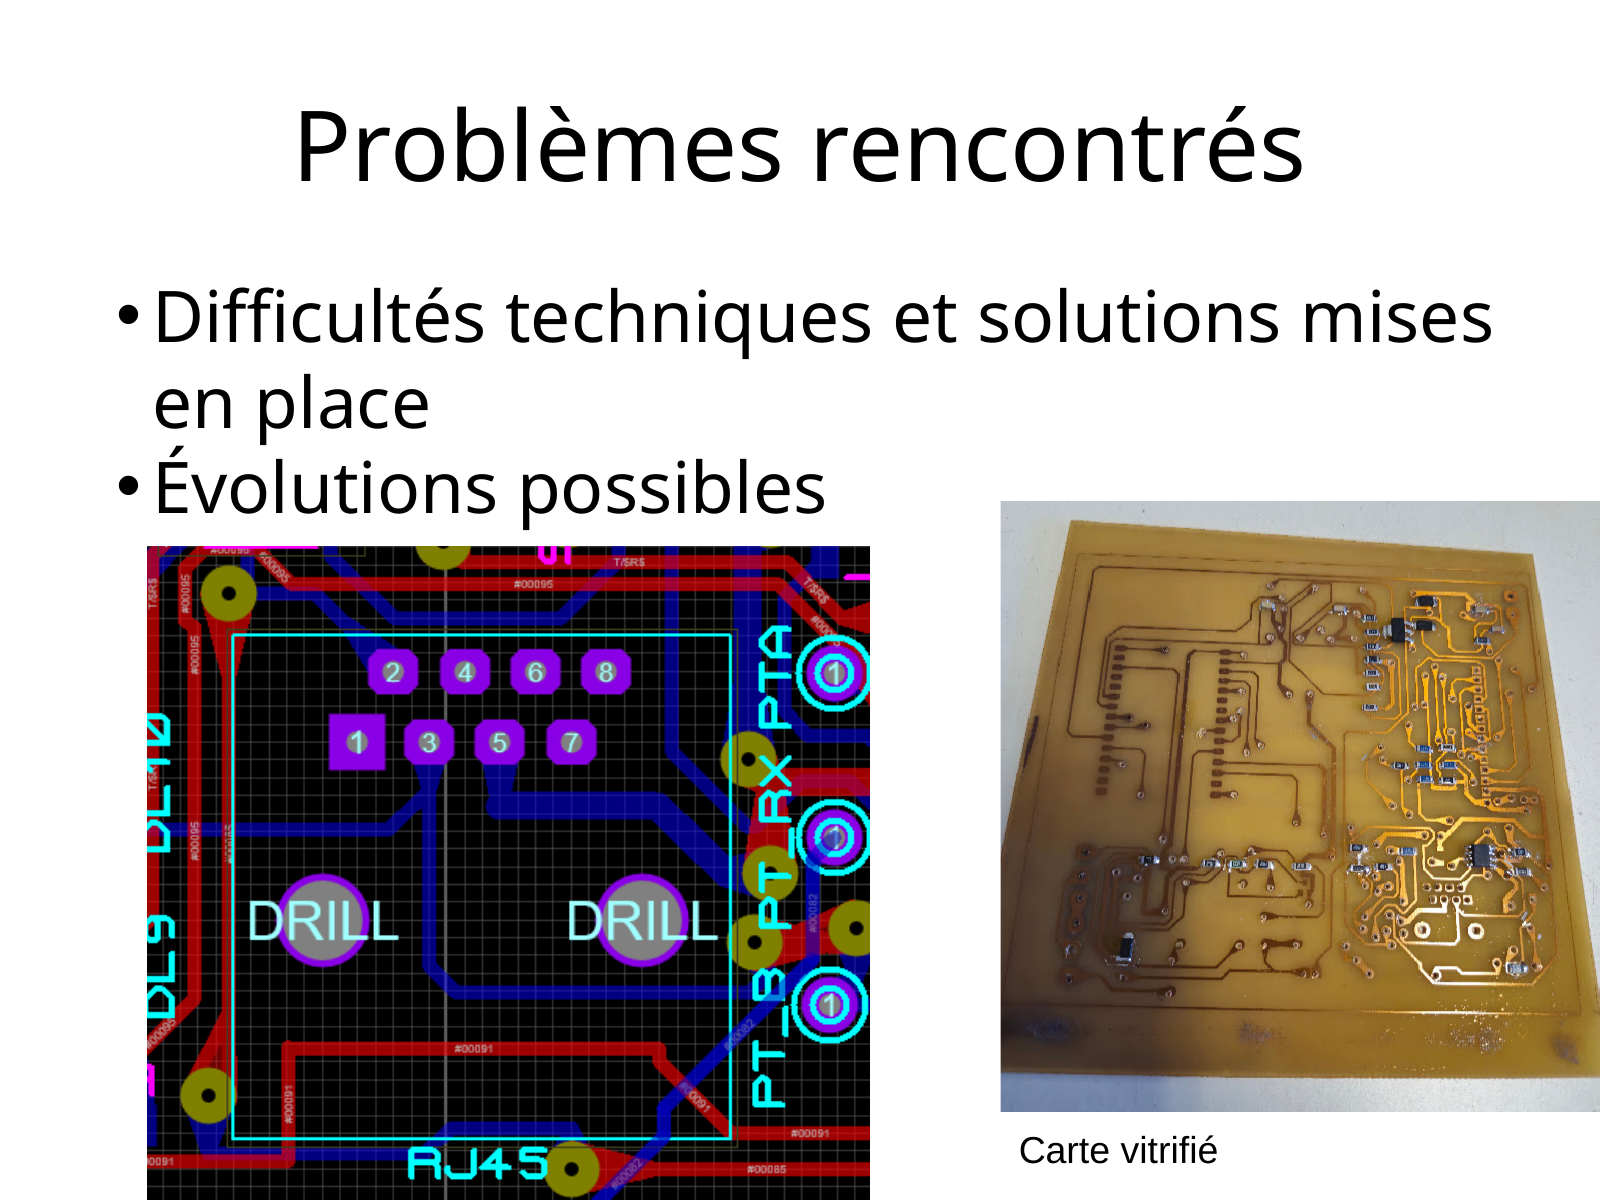

Problèmes rencontrés
Difficultés techniques et solutions mises en place
Évolutions possibles
Carte vitrifié